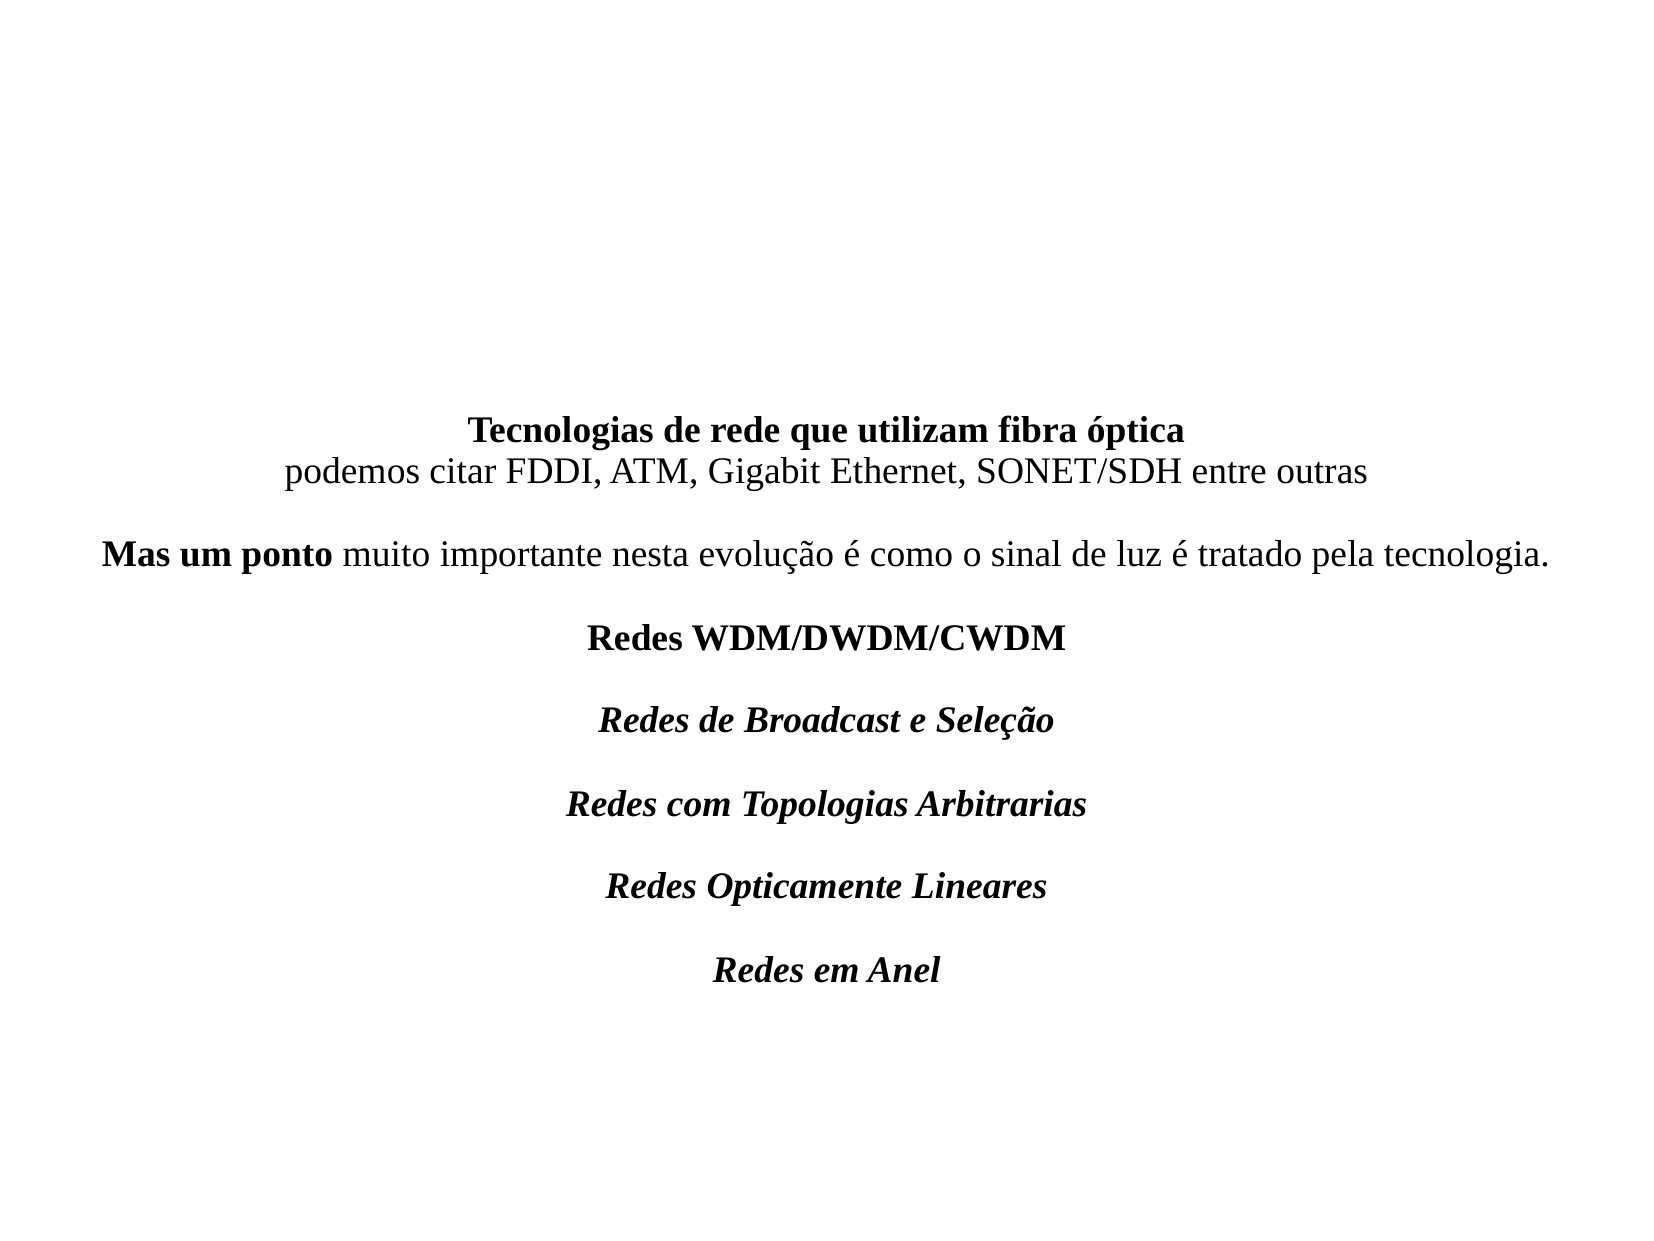

#
Tecnologias de rede que utilizam fibra óptica
podemos citar FDDI, ATM, Gigabit Ethernet, SONET/SDH entre outras
Mas um ponto muito importante nesta evolução é como o sinal de luz é tratado pela tecnologia.
Redes WDM/DWDM/CWDM
Redes de Broadcast e Seleção
Redes com Topologias Arbitrarias
Redes Opticamente Lineares
Redes em Anel